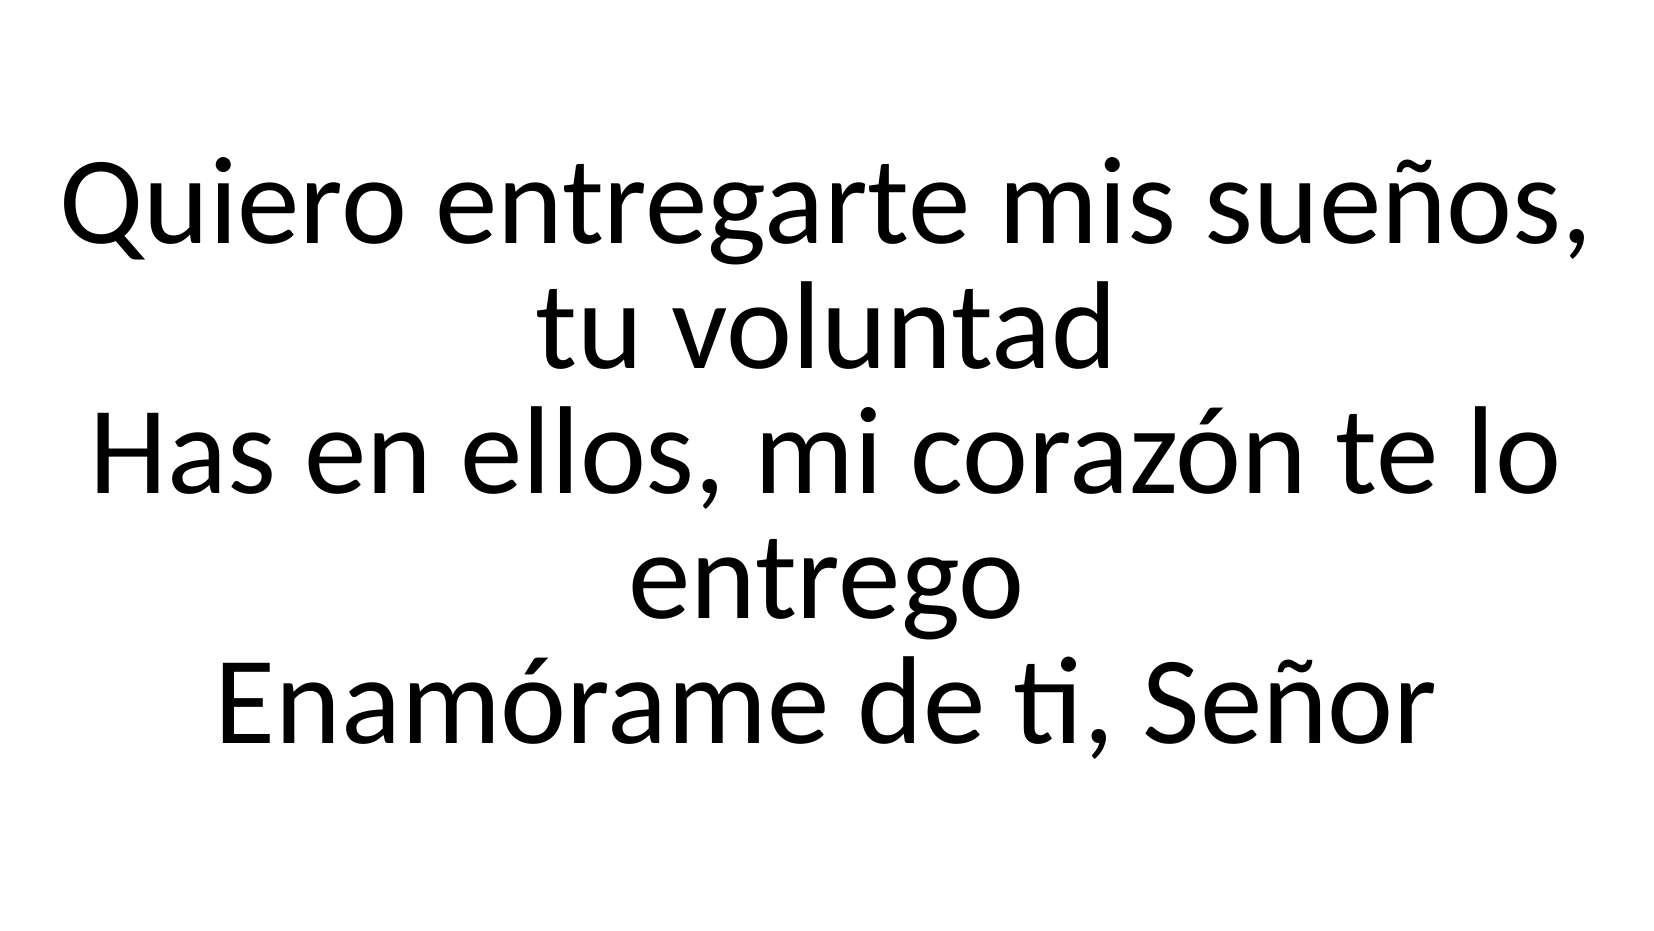

# Quiero entregarte mis sueños, tu voluntad Has en ellos, mi corazón te lo entrego Enamórame de ti, Señor